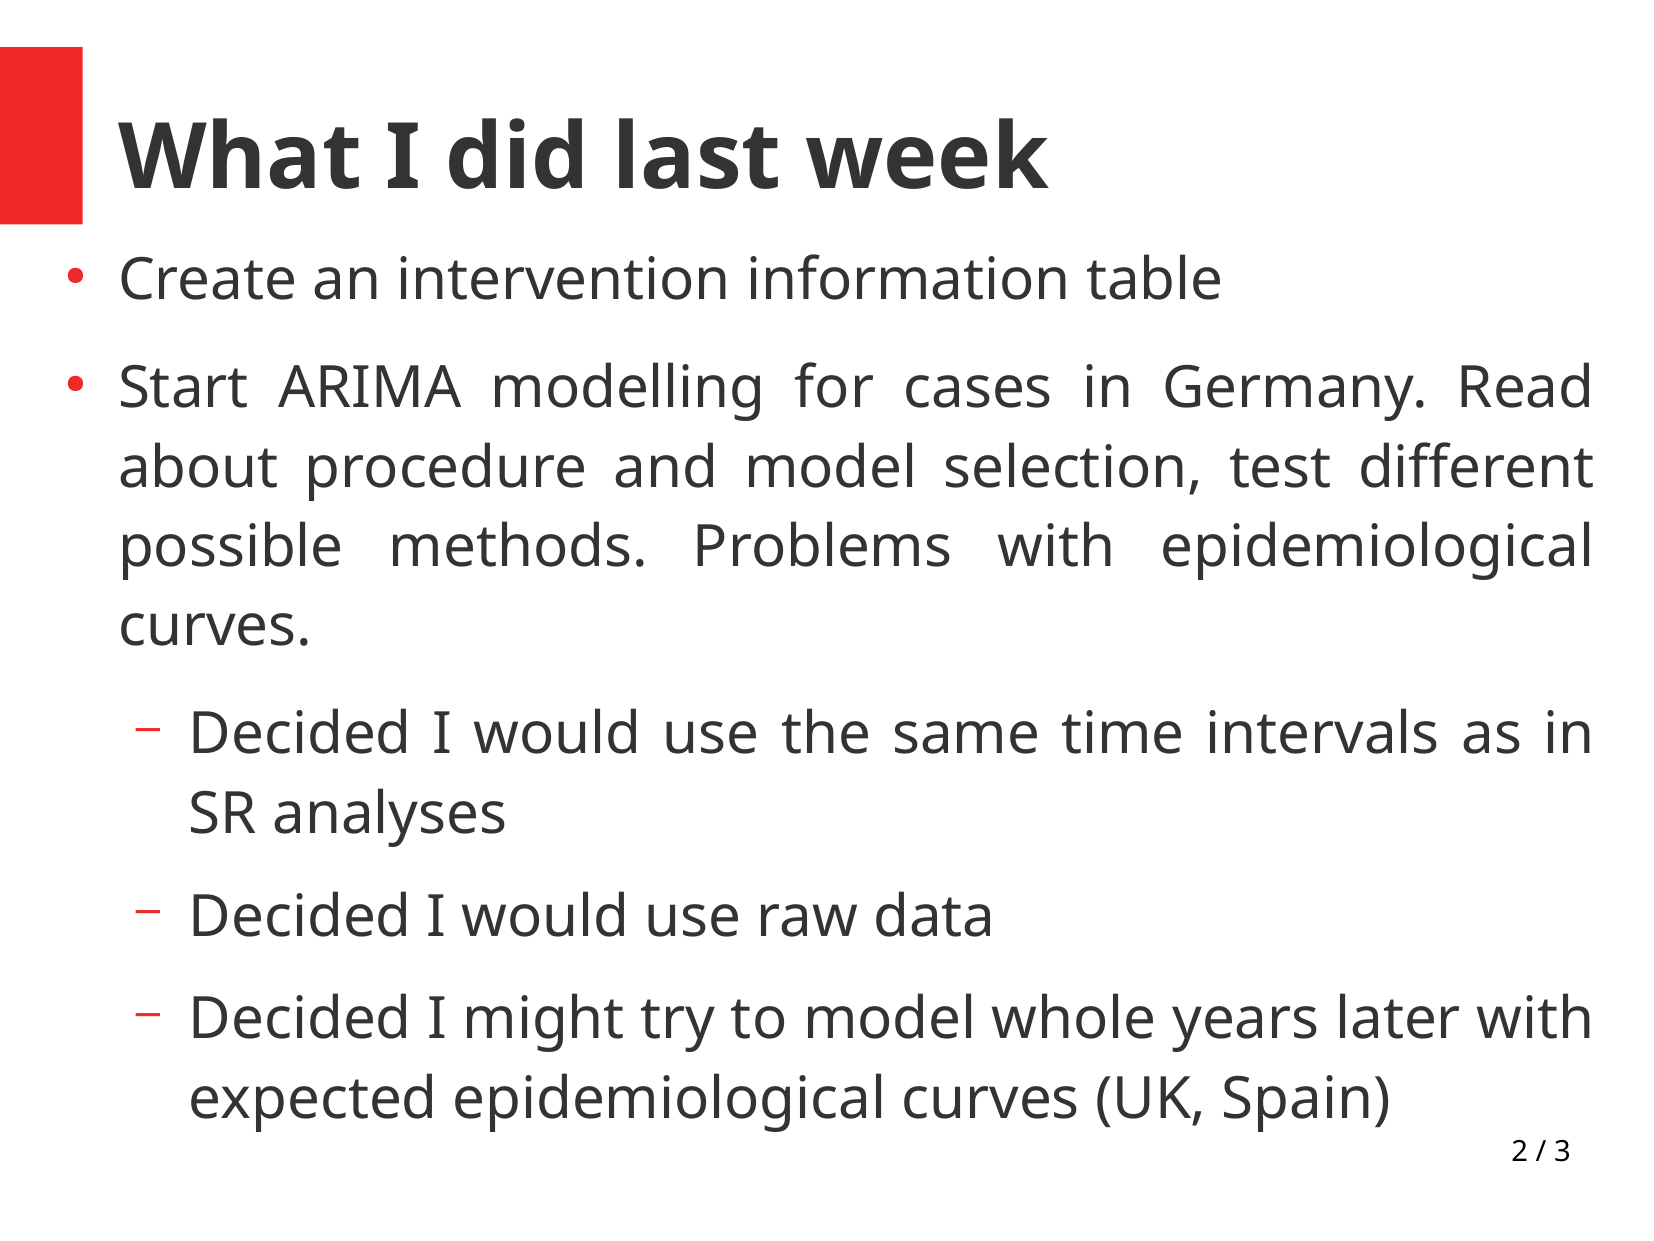

# What I did last week
Create an intervention information table
Start ARIMA modelling for cases in Germany. Read about procedure and model selection, test different possible methods. Problems with epidemiological curves.
Decided I would use the same time intervals as in SR analyses
Decided I would use raw data
Decided I might try to model whole years later with expected epidemiological curves (UK, Spain)
2